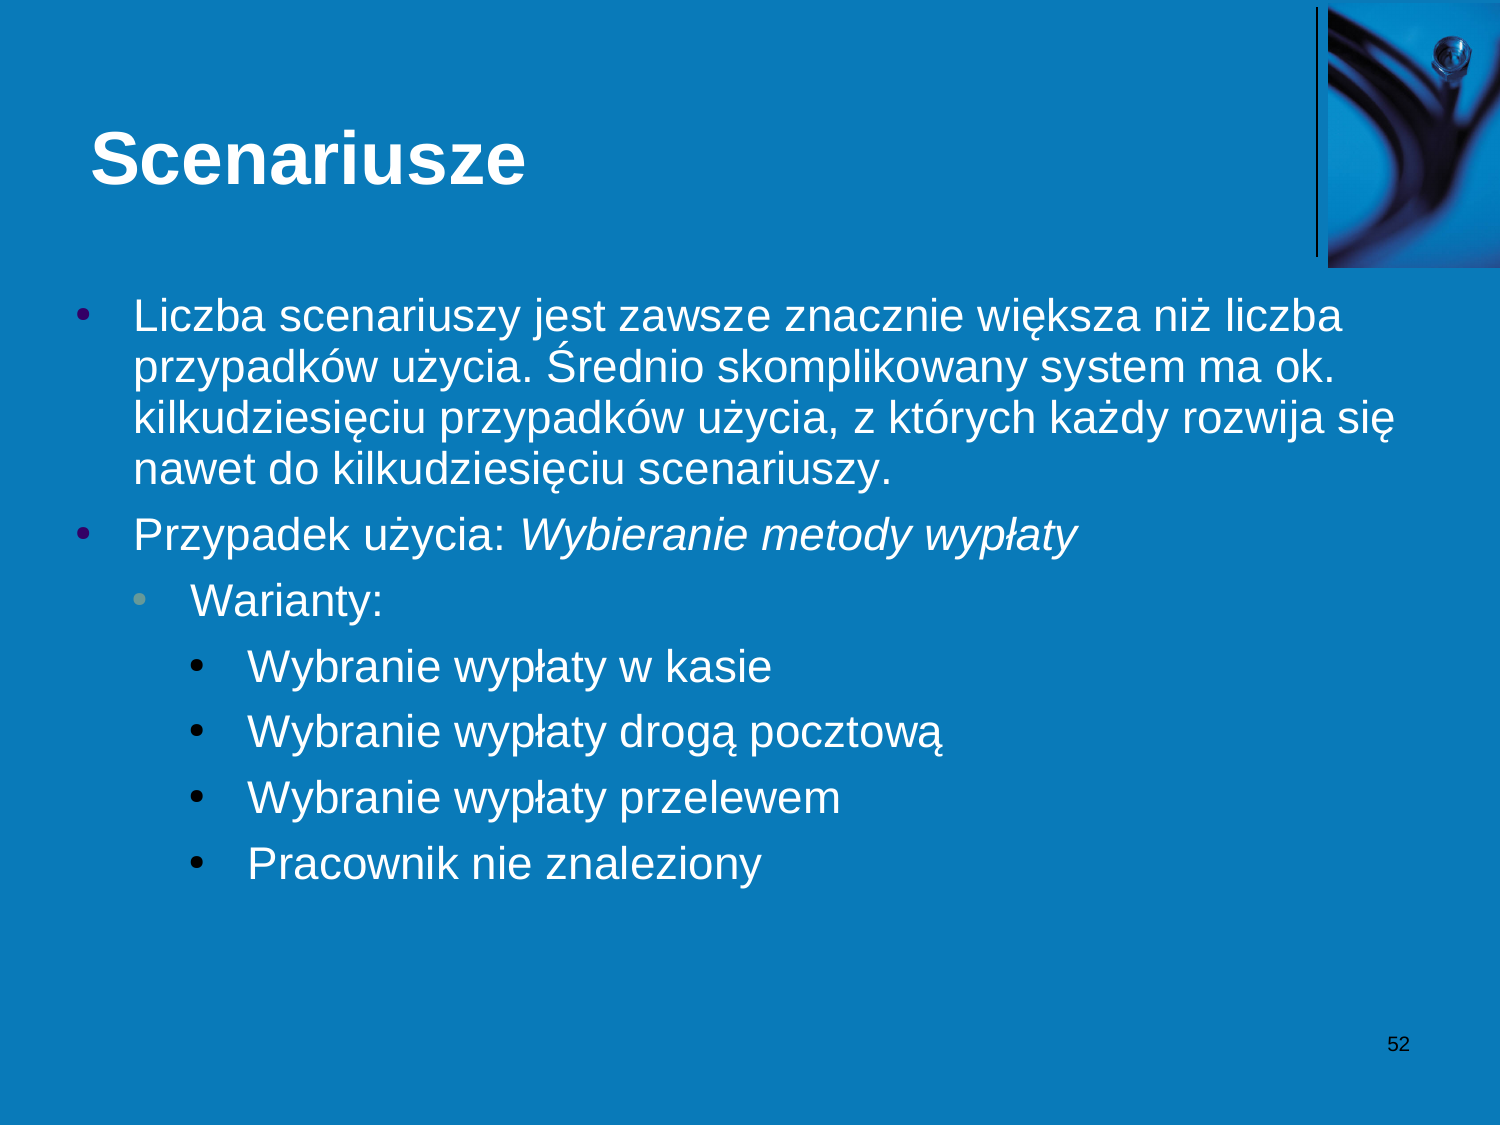

# Scenariusze
Liczba scenariuszy jest zawsze znacznie większa niż liczba przypadków użycia. Średnio skomplikowany system ma ok. kilkudziesięciu przypadków użycia, z których każdy rozwija się nawet do kilkudziesięciu scenariuszy.
Przypadek użycia: Wybieranie metody wypłaty
Warianty:
Wybranie wypłaty w kasie
Wybranie wypłaty drogą pocztową
Wybranie wypłaty przelewem
Pracownik nie znaleziony
52